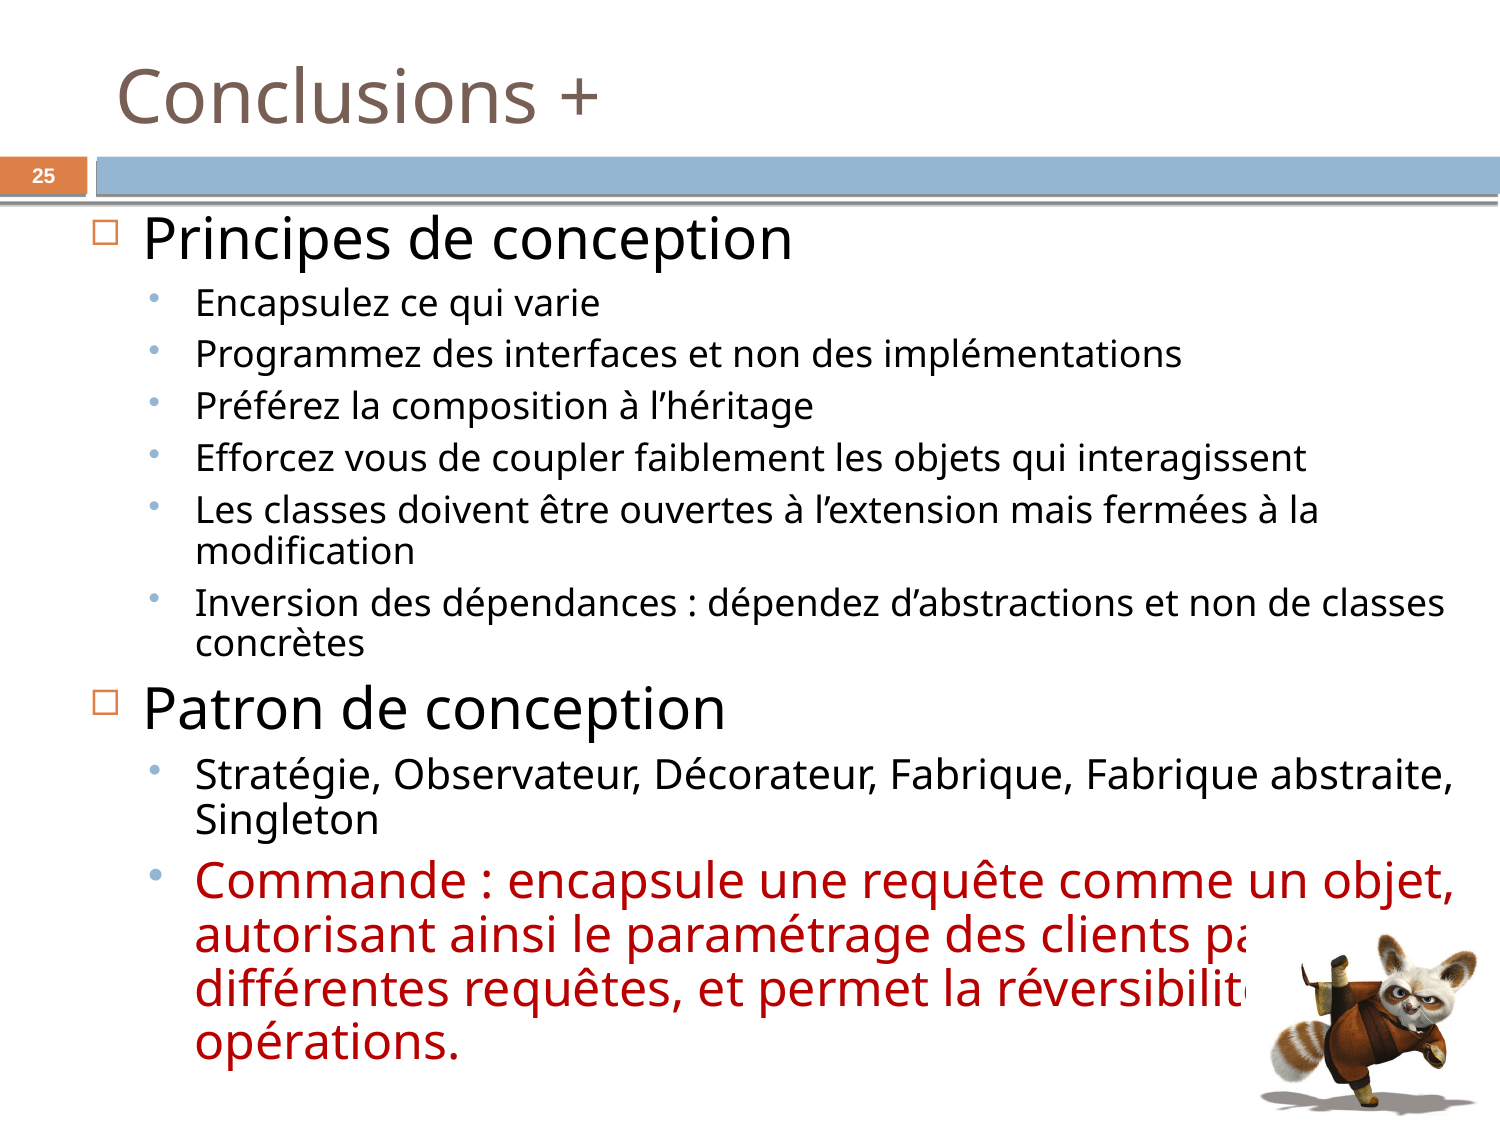

# Conclusions +
Principes de conception
Encapsulez ce qui varie
Programmez des interfaces et non des implémentations
Préférez la composition à l’héritage
Efforcez vous de coupler faiblement les objets qui interagissent
Les classes doivent être ouvertes à l’extension mais fermées à la modification
Inversion des dépendances : dépendez d’abstractions et non de classes concrètes
Patron de conception
Stratégie, Observateur, Décorateur, Fabrique, Fabrique abstraite, Singleton
Commande : encapsule une requête comme un objet, autorisant ainsi le paramétrage des clients par différentes requêtes, et permet la réversibilité des opérations.